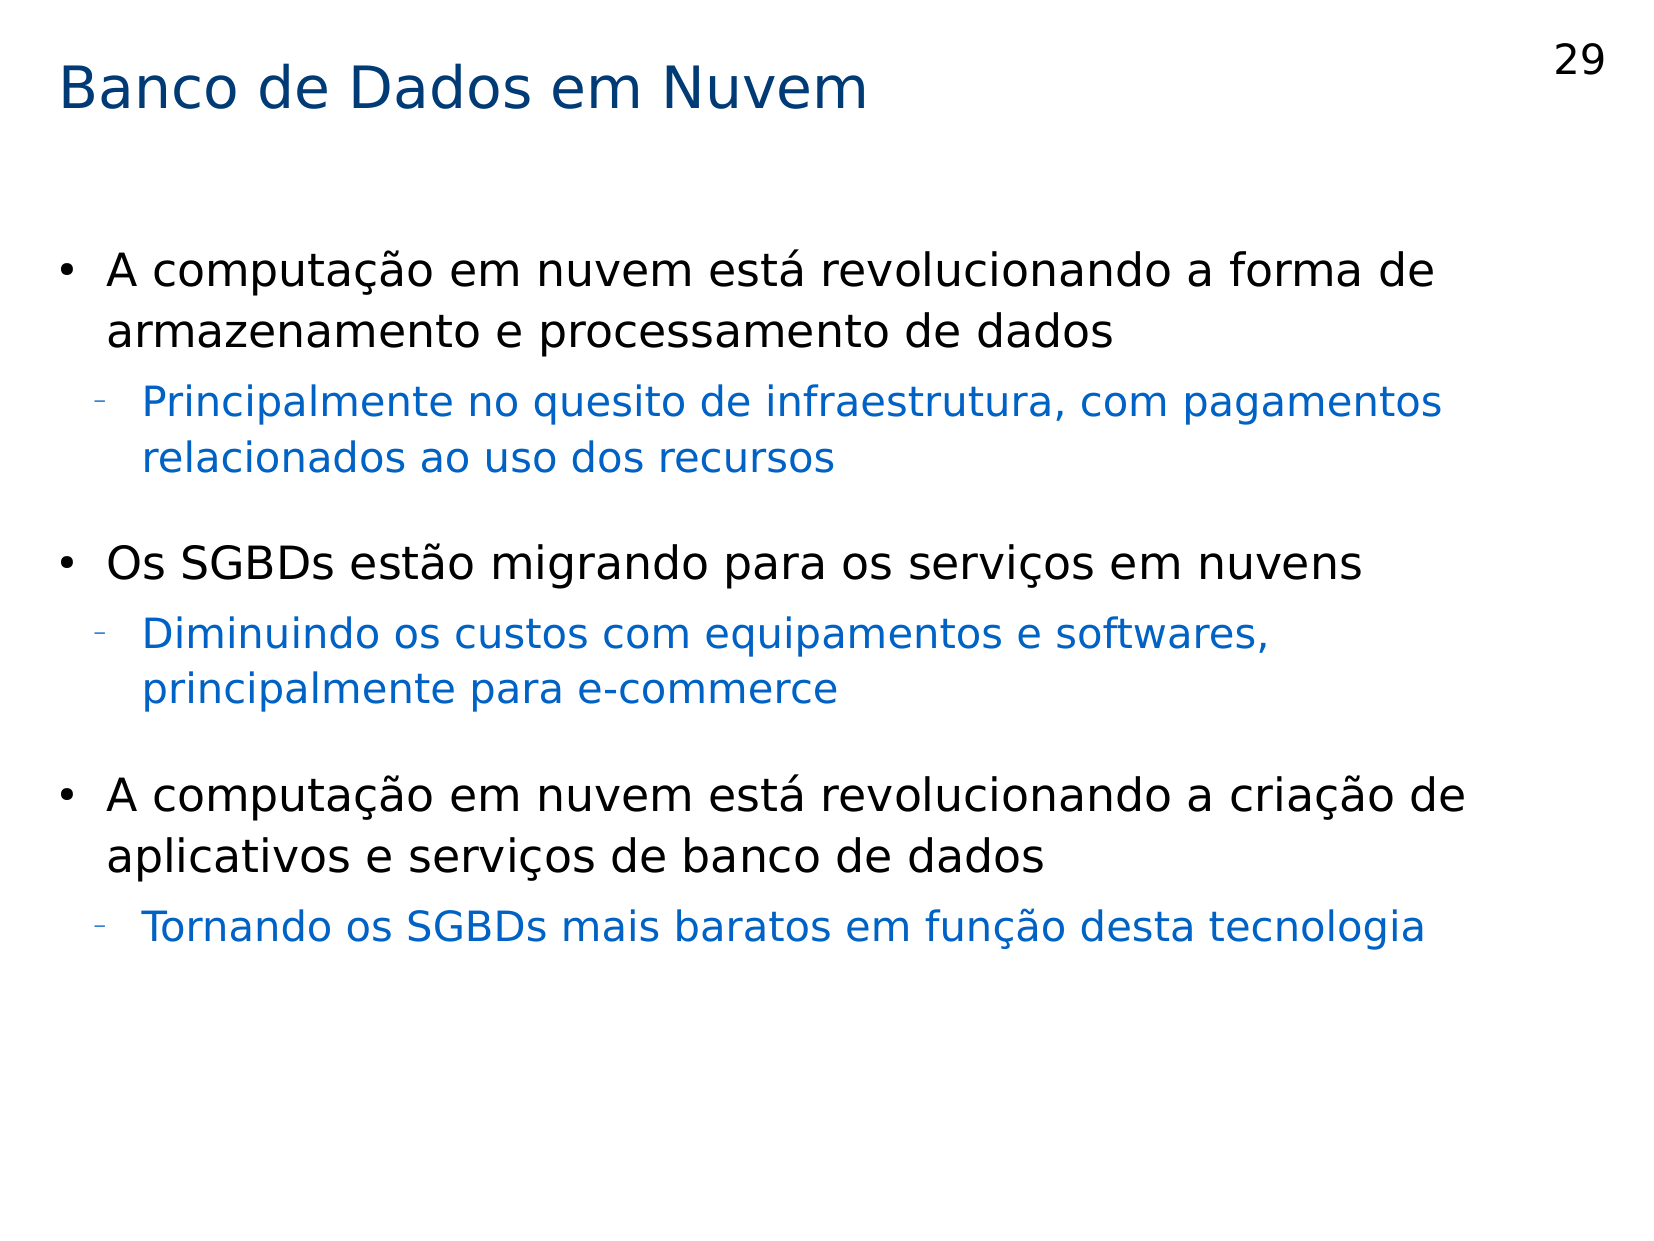

# Banco de Dados em Nuvem
29
A computação em nuvem está revolucionando a forma de armazenamento e processamento de dados
Principalmente no quesito de infraestrutura, com pagamentos relacionados ao uso dos recursos
Os SGBDs estão migrando para os serviços em nuvens
Diminuindo os custos com equipamentos e softwares, principalmente para e-commerce
A computação em nuvem está revolucionando a criação de aplicativos e serviços de banco de dados
Tornando os SGBDs mais baratos em função desta tecnologia